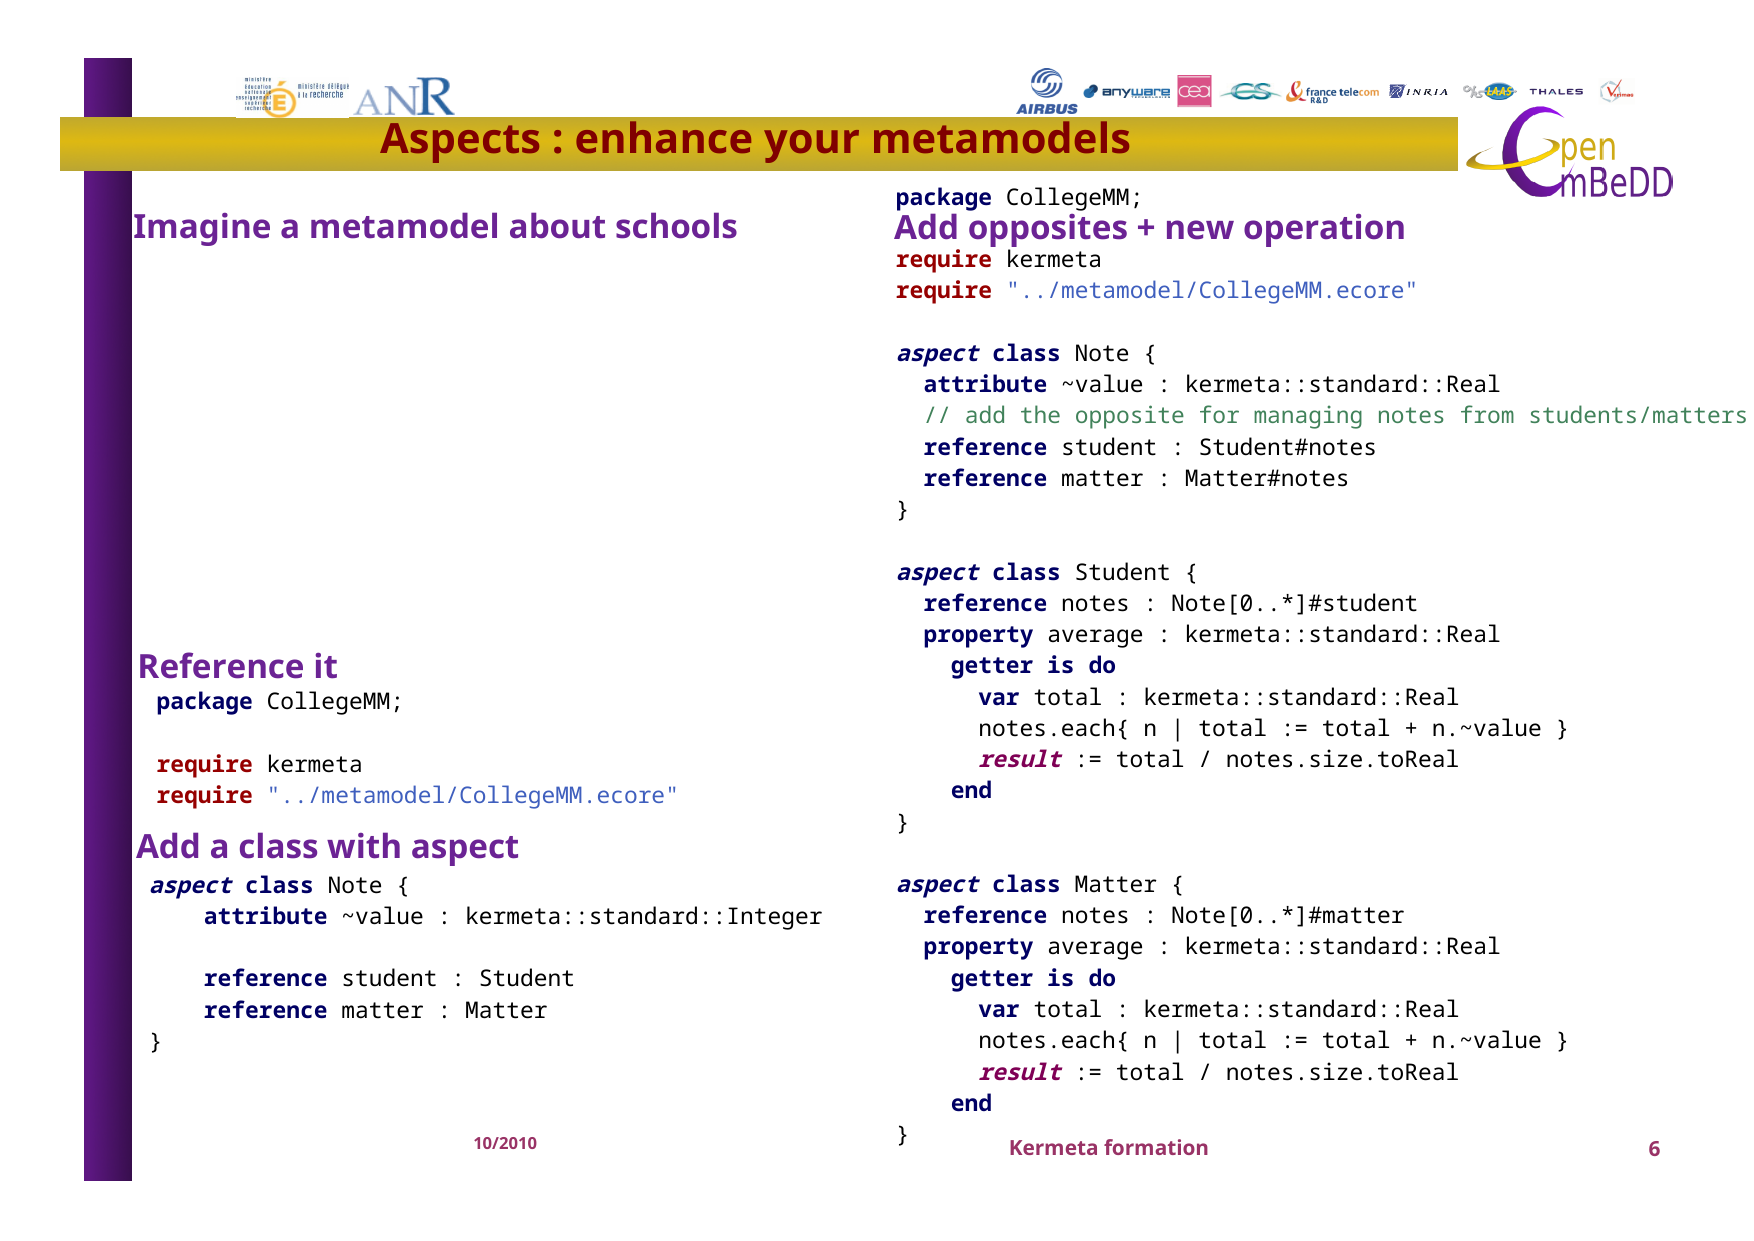

# Aspects : enhance your metamodels
package CollegeMM;
require kermeta
require "../metamodel/CollegeMM.ecore"
aspect class Note {
 attribute ~value : kermeta::standard::Real
 // add the opposite for managing notes from students/matters
 reference student : Student#notes
 reference matter : Matter#notes
}
aspect class Student {
 reference notes : Note[0..*]#student
 property average : kermeta::standard::Real
 getter is do
 var total : kermeta::standard::Real
 notes.each{ n | total := total + n.~value }
 result := total / notes.size.toReal
 end
}
aspect class Matter {
 reference notes : Note[0..*]#matter
 property average : kermeta::standard::Real
 getter is do
 var total : kermeta::standard::Real
 notes.each{ n | total := total + n.~value }
 result := total / notes.size.toReal
 end
}
Imagine a metamodel about schools
Add opposites + new operation
Reference it
package CollegeMM;
require kermeta
require "../metamodel/CollegeMM.ecore"
Add a class with aspect
aspect class Note {
 attribute ~value : kermeta::standard::Integer
 reference student : Student
 reference matter : Matter
}
Pied de page fixe
Pied de page
6